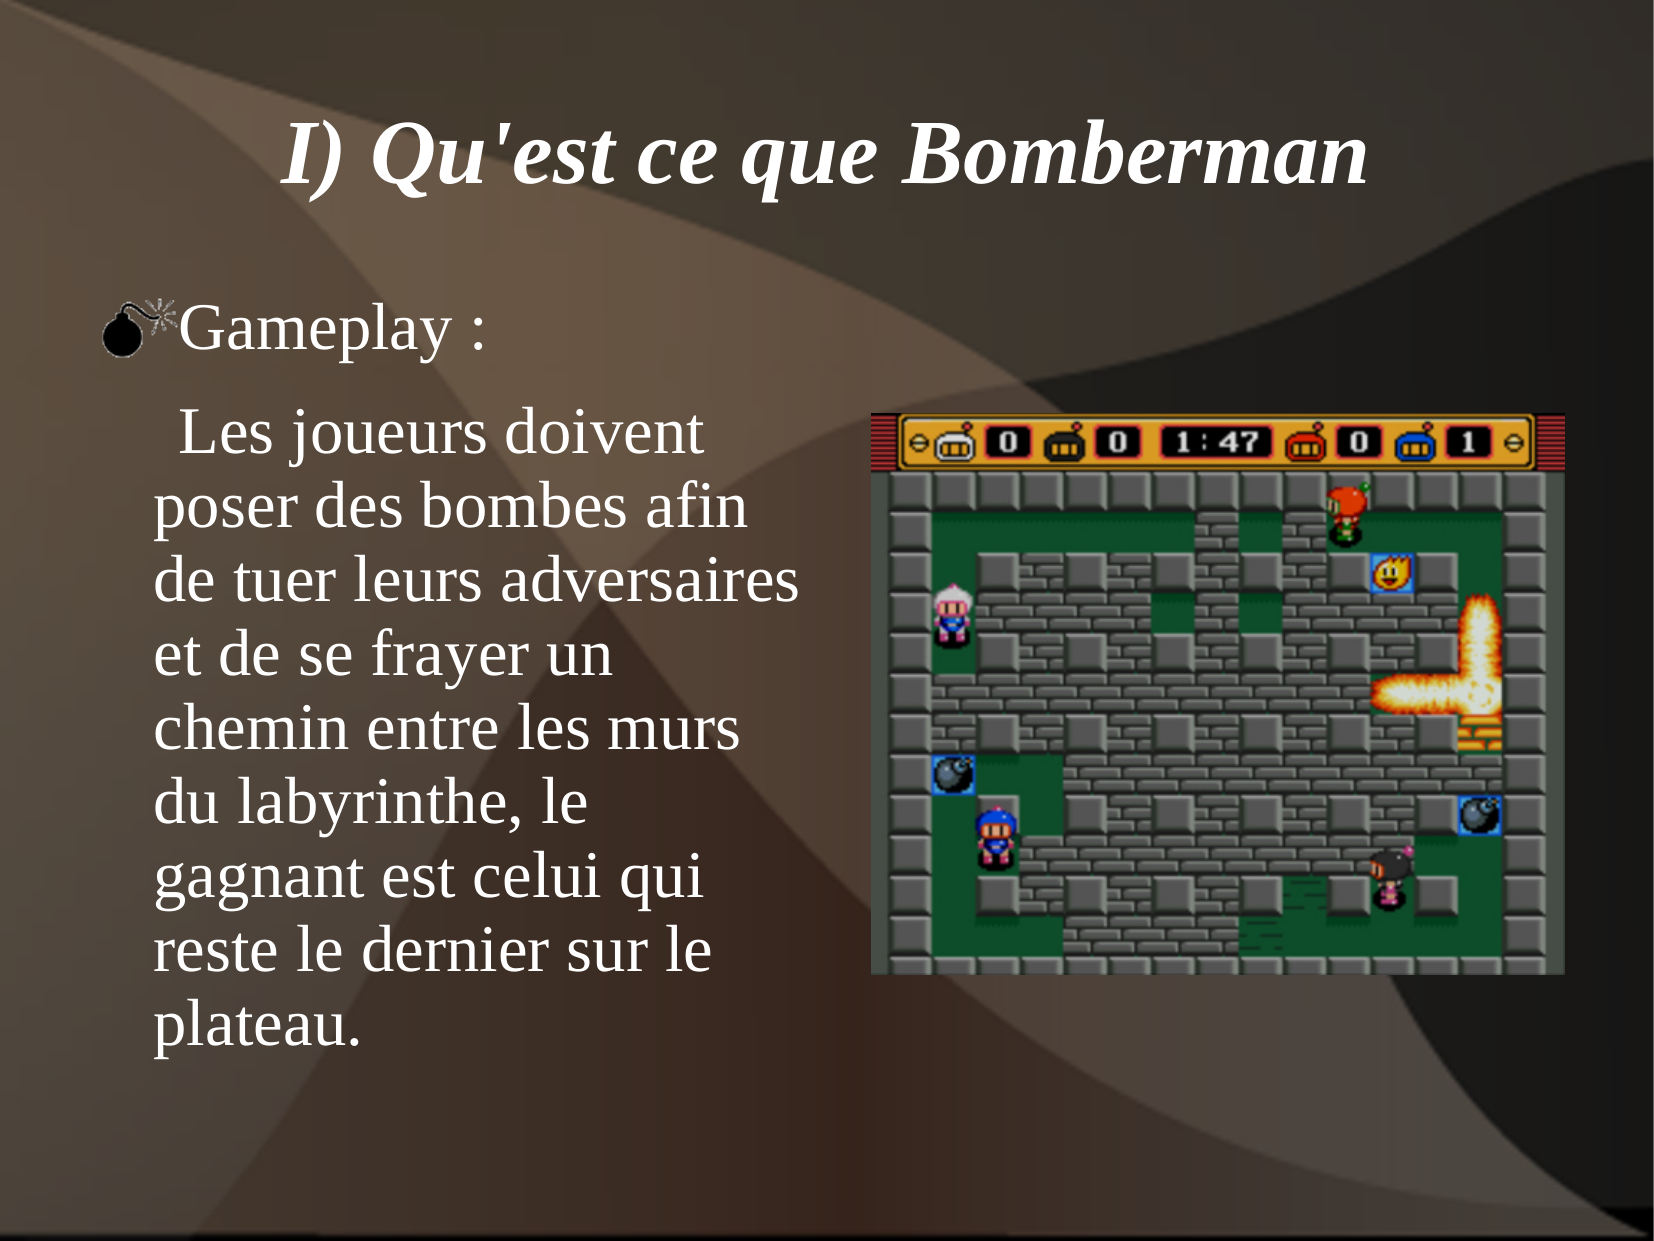

# I) Qu'est ce que Bomberman
Gameplay :
Les joueurs doivent poser des bombes afin de tuer leurs adversaires et de se frayer un chemin entre les murs du labyrinthe, le gagnant est celui qui reste le dernier sur le plateau.